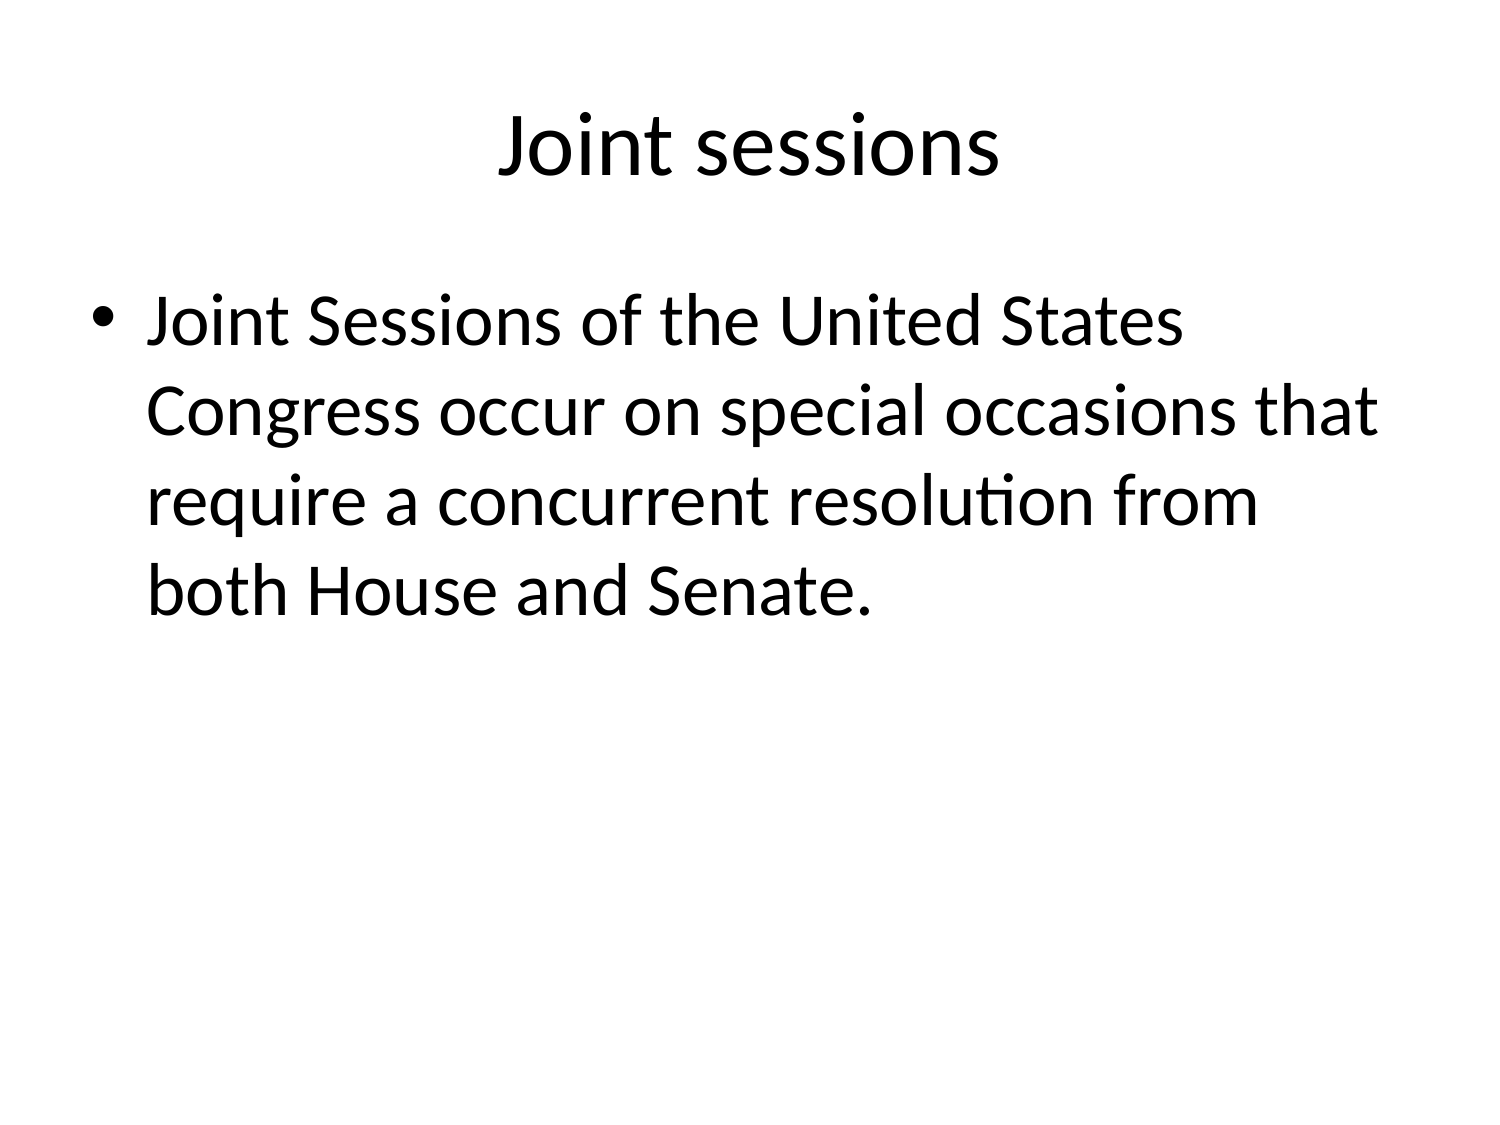

# Joint sessions
Joint Sessions of the United States Congress occur on special occasions that require a concurrent resolution from both House and Senate.